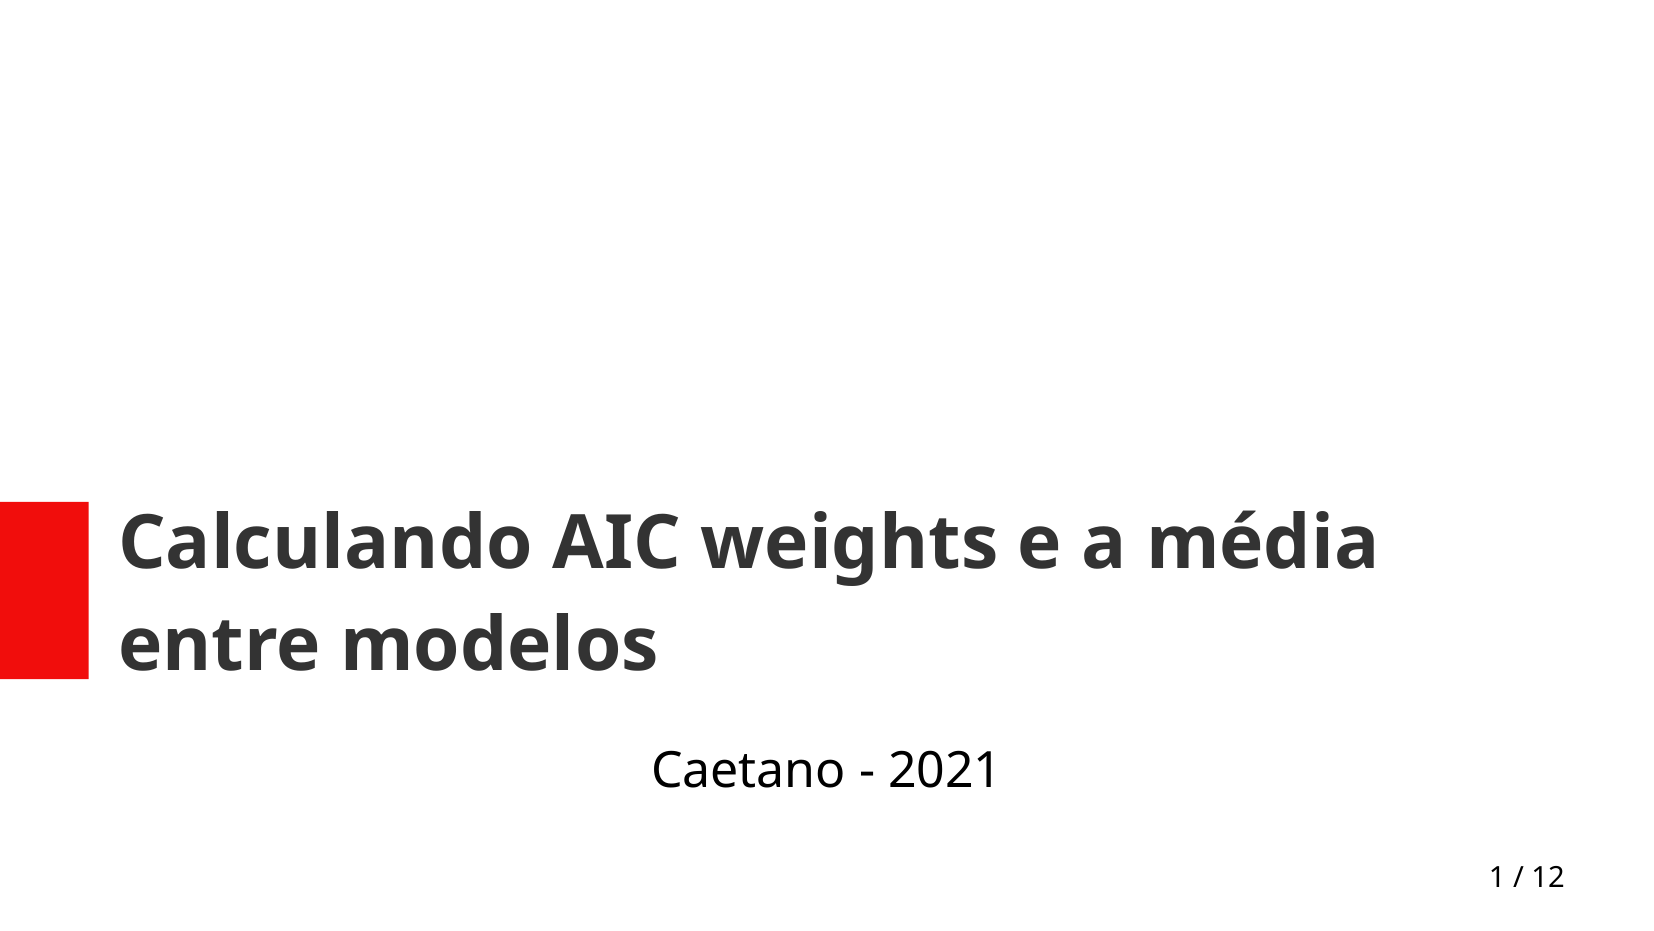

# Calculando AIC weights e a média entre modelos
Caetano - 2021
1